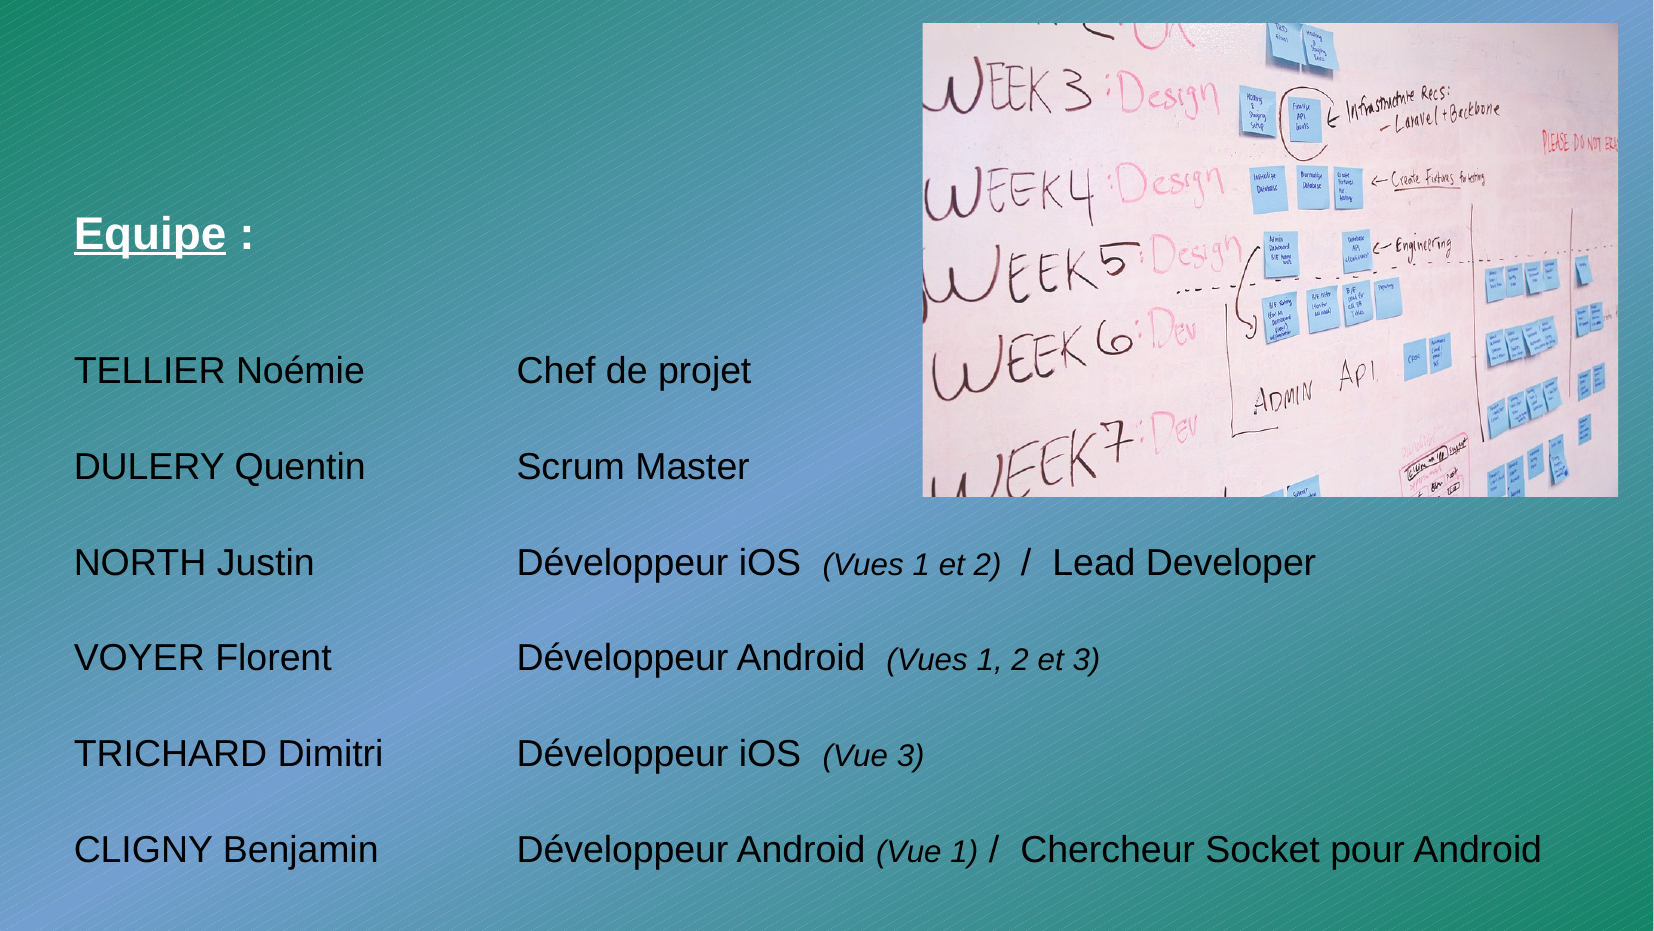

Equipe :
TELLIER Noémie			Chef de projet
DULERY Quentin			Scrum Master
NORTH Justin			Développeur iOS (Vues 1 et 2) / Lead Developer
VOYER Florent			Développeur Android (Vues 1, 2 et 3)
TRICHARD Dimitri		Développeur iOS (Vue 3)
CLIGNY Benjamin		Développeur Android (Vue 1) / Chercheur Socket pour Android